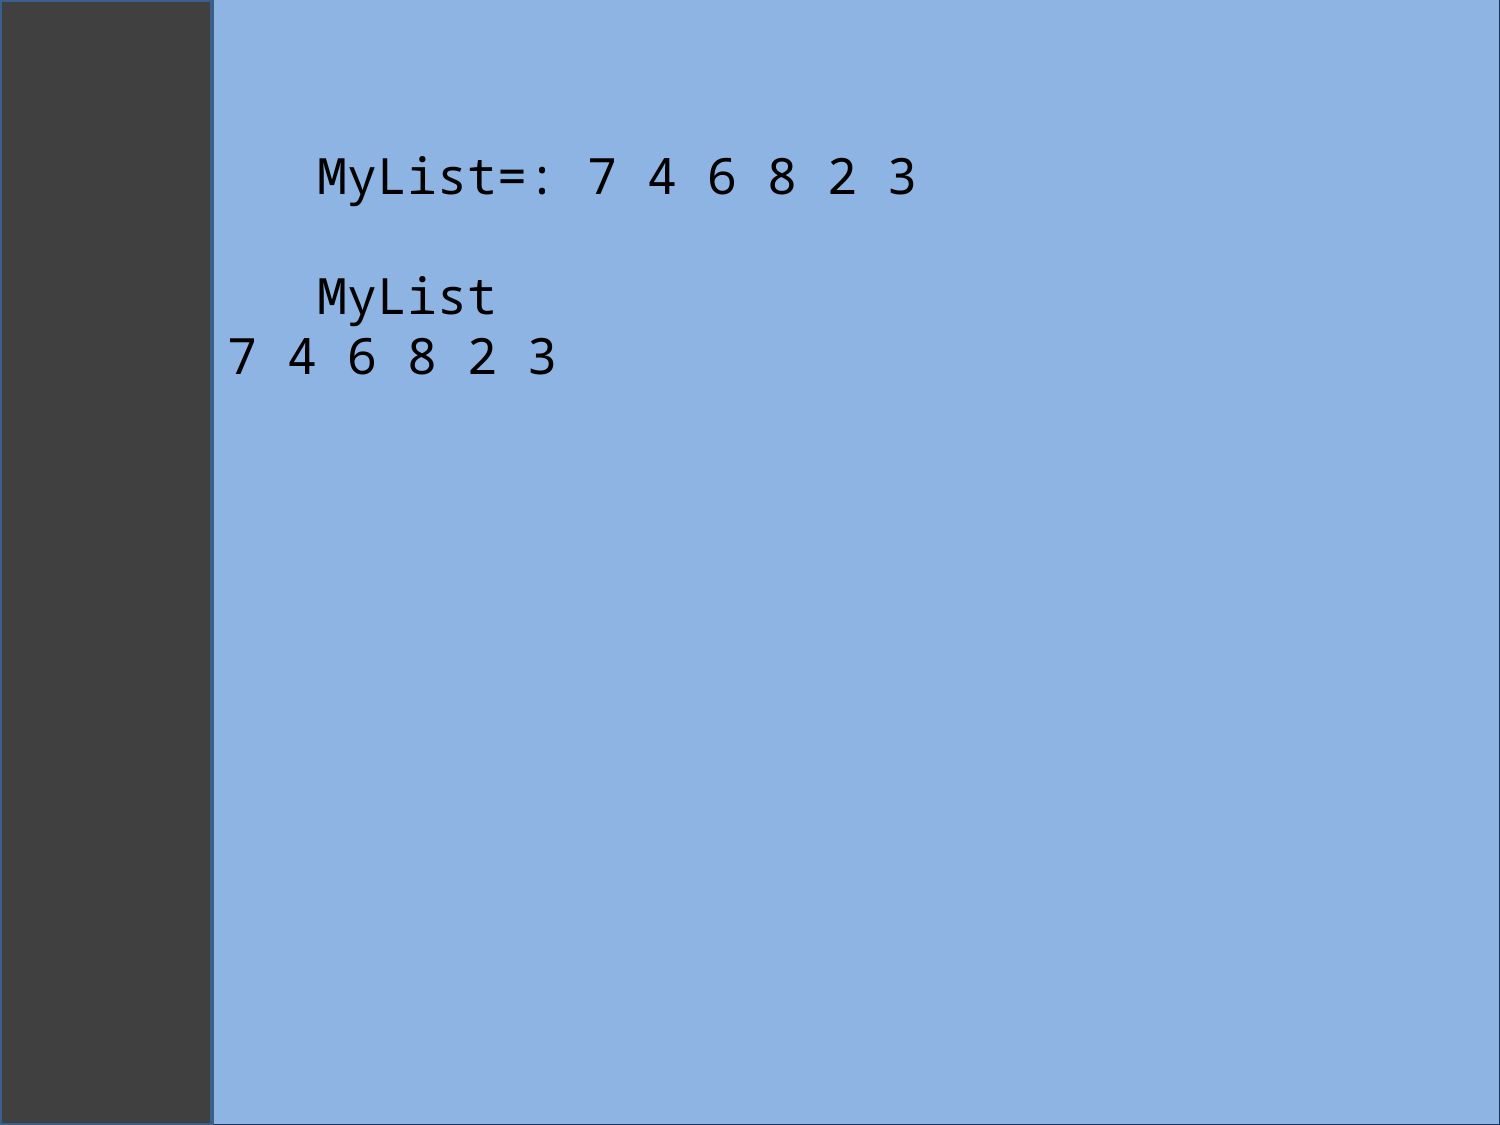

MyList=: 7 4 6 8 2 3
 MyList
7 4 6 8 2 3